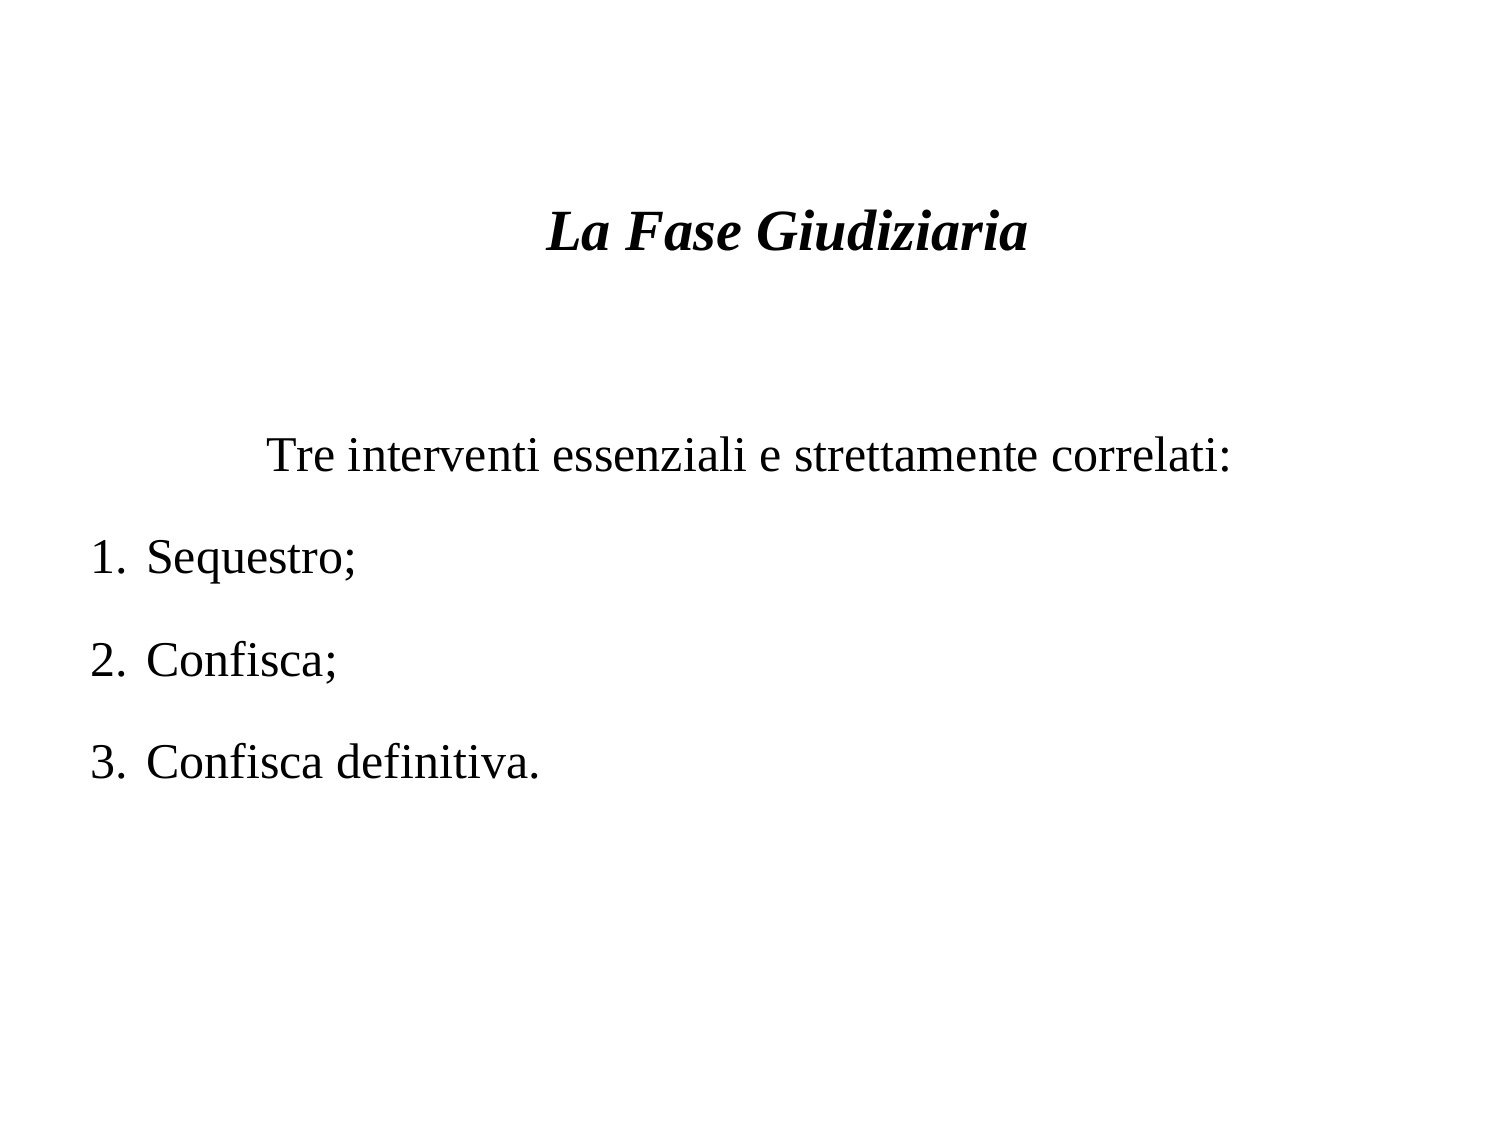

# La Fase Giudiziaria
Tre interventi essenziali e strettamente correlati:
Sequestro;
Confisca;
Confisca definitiva.